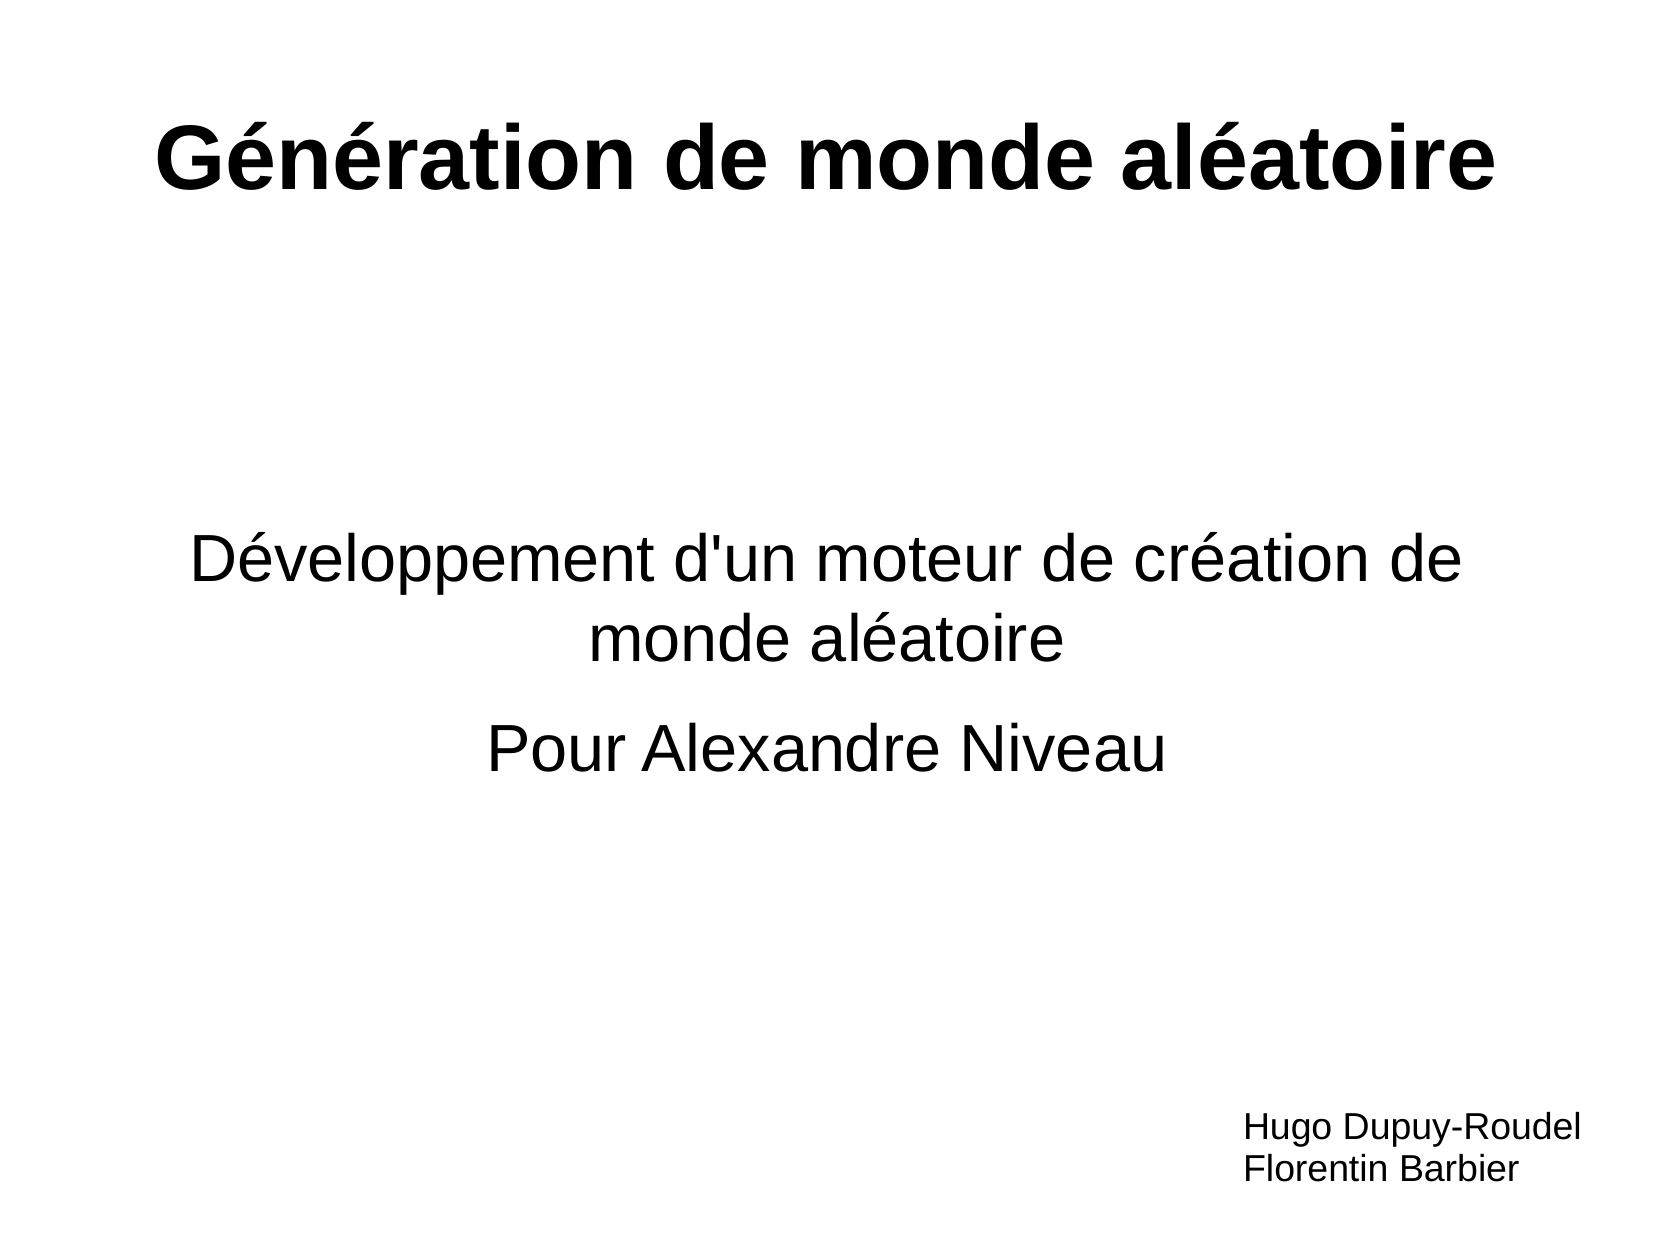

# Génération de monde aléatoire
Développement d'un moteur de création de monde aléatoire
Pour Alexandre Niveau